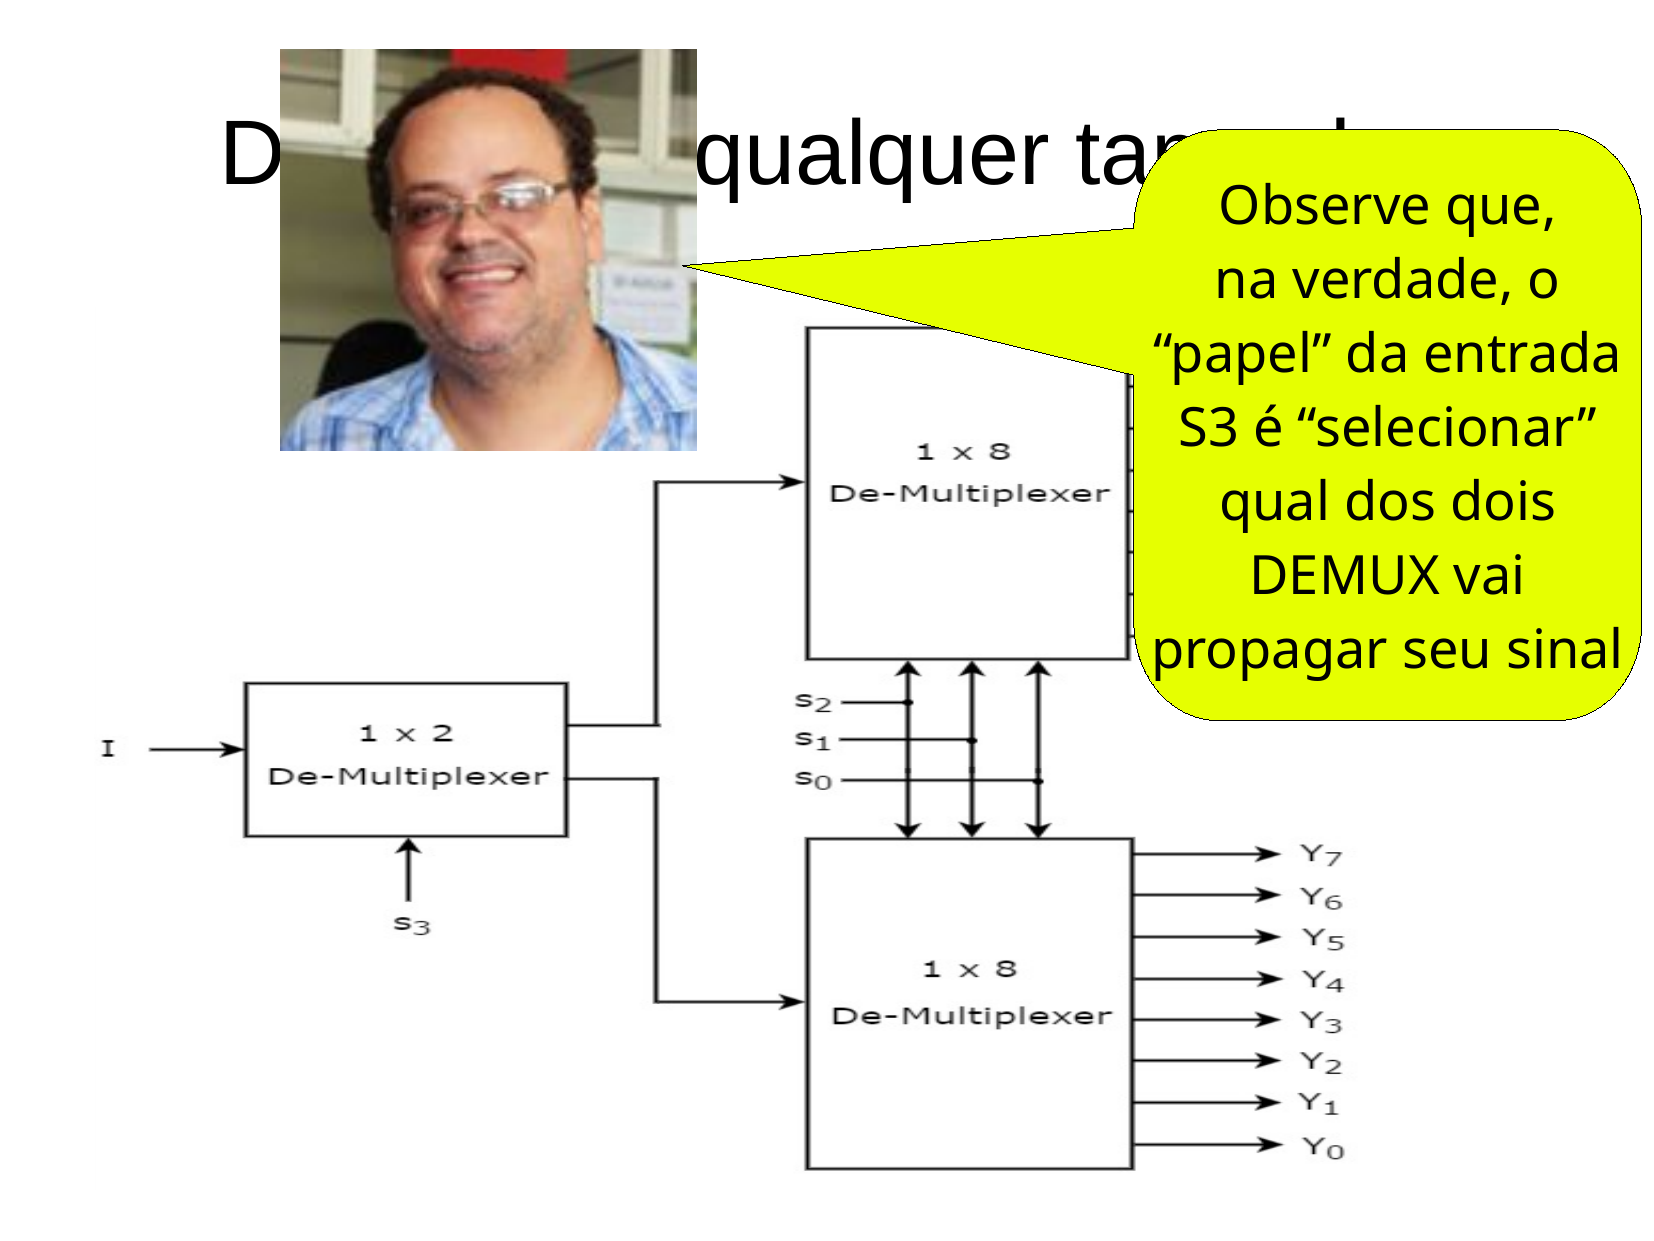

# DeMUX de qualquer tamanho
Observe que,
na verdade, o
“papel” da entrada
S3 é “selecionar”
qual dos dois
DEMUX vai
propagar seu sinal